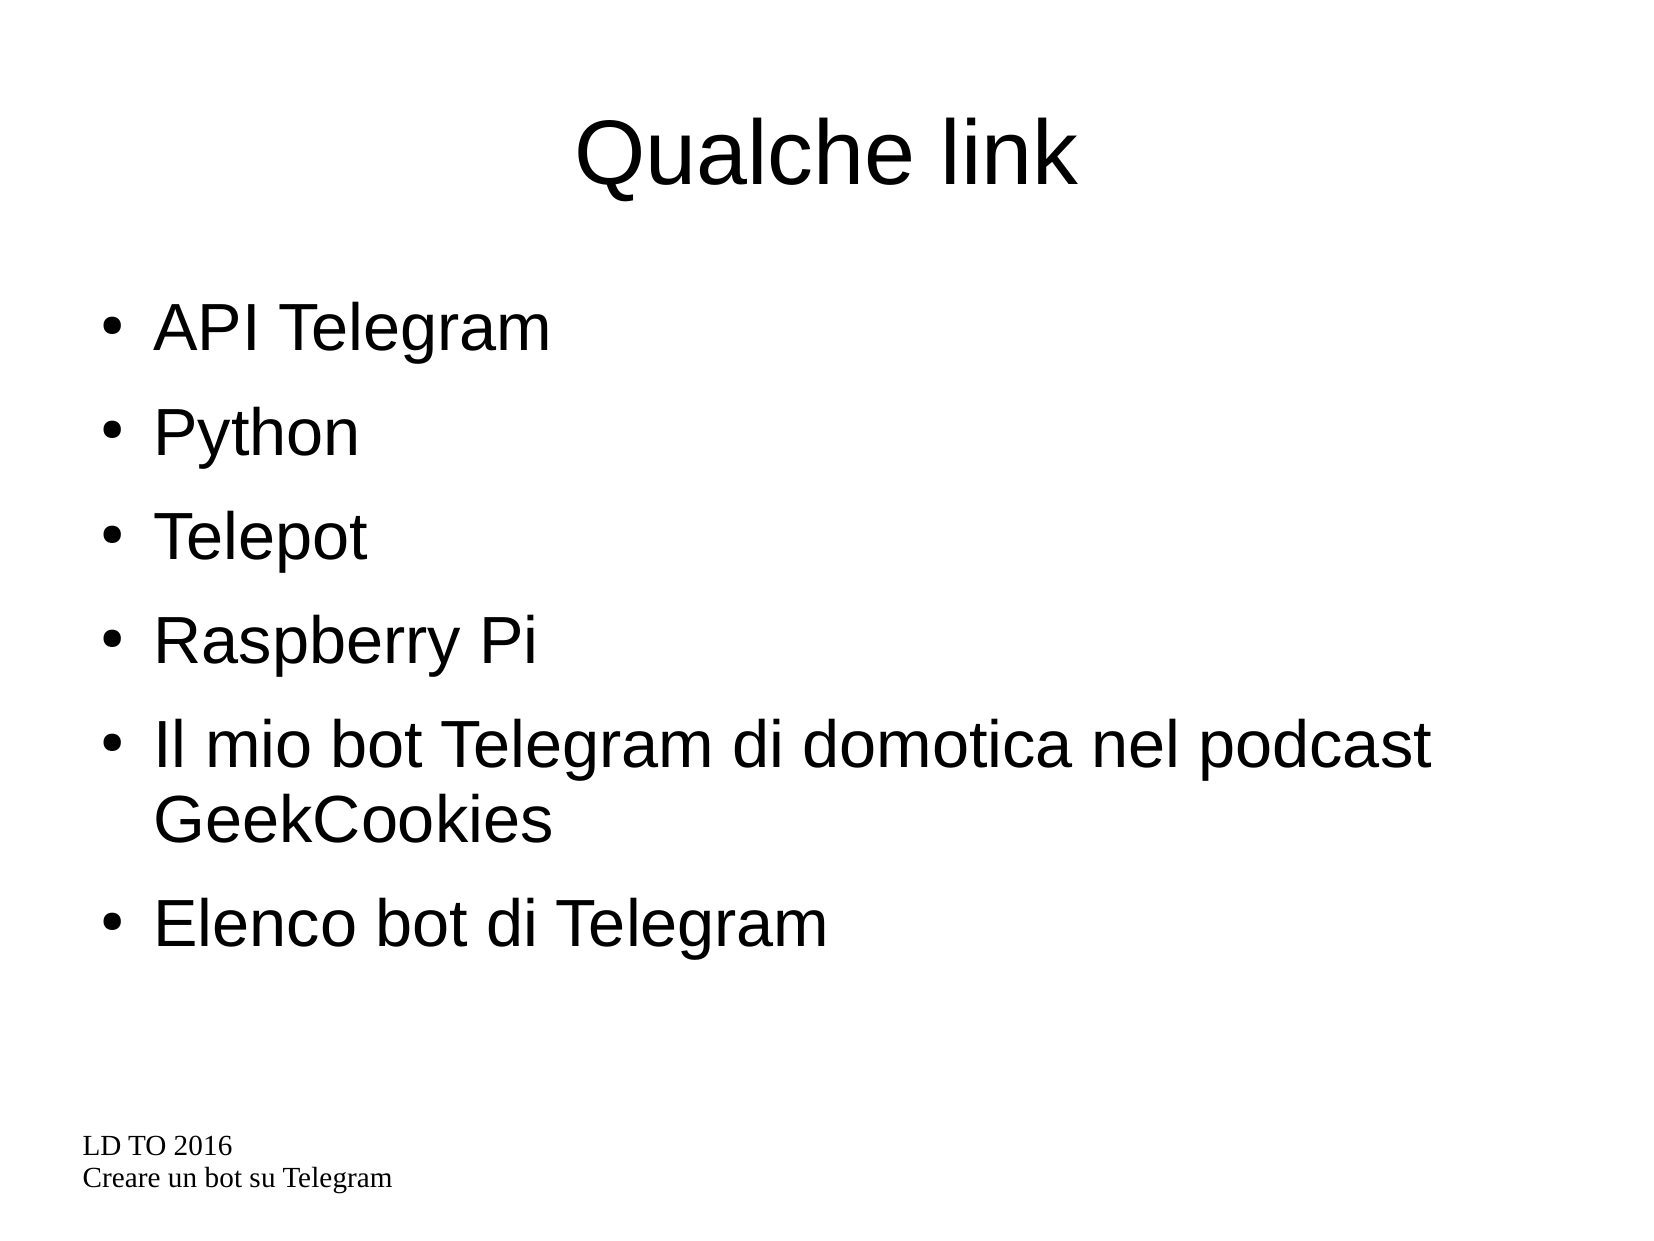

# Qualche link
API Telegram
Python
Telepot
Raspberry Pi
Il mio bot Telegram di domotica nel podcast GeekCookies
Elenco bot di Telegram